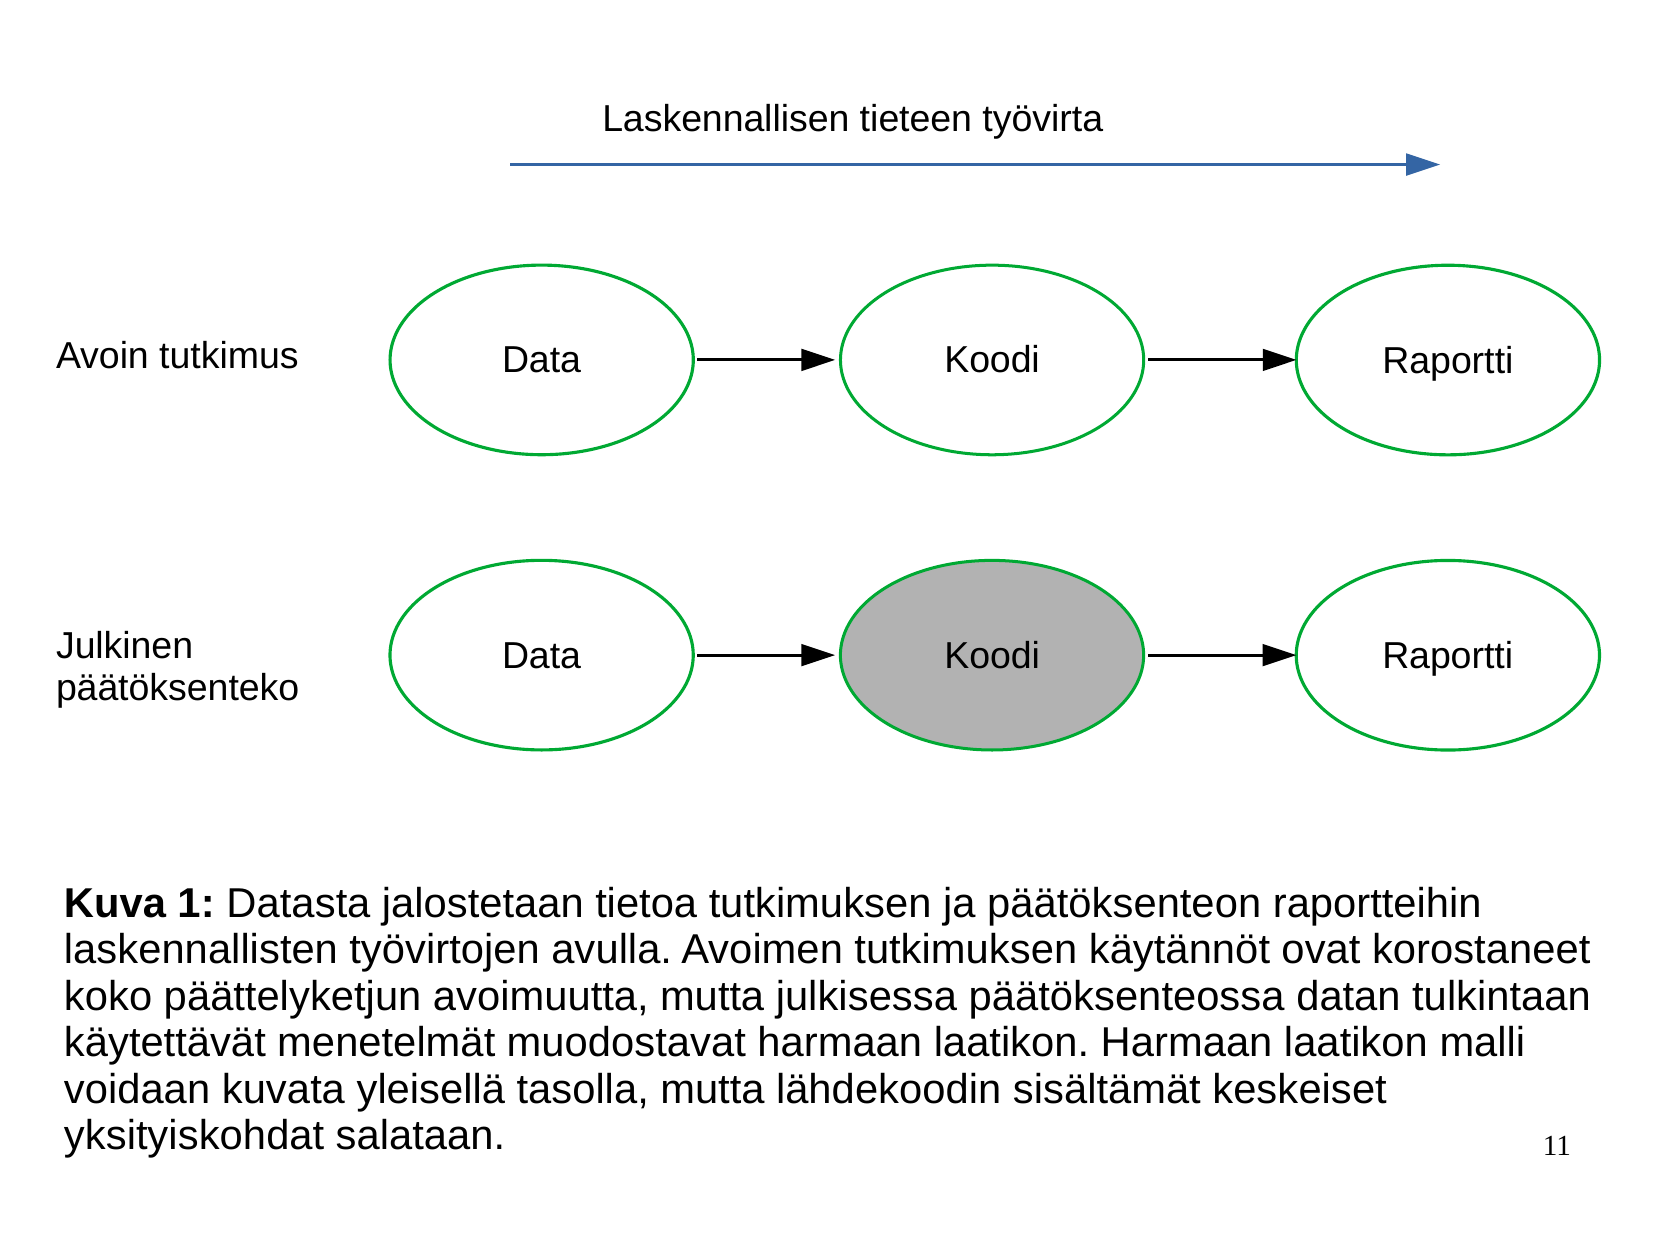

Laskennallisen tieteen työvirta
Data
Koodi
Raportti
Avoin tutkimus
Data
Koodi
Raportti
Julkinen
päätöksenteko
Kuva 1: Datasta jalostetaan tietoa tutkimuksen ja päätöksenteon raportteihin laskennallisten työvirtojen avulla. Avoimen tutkimuksen käytännöt ovat korostaneet koko päättelyketjun avoimuutta, mutta julkisessa päätöksenteossa datan tulkintaan käytettävät menetelmät muodostavat harmaan laatikon. Harmaan laatikon malli voidaan kuvata yleisellä tasolla, mutta lähdekoodin sisältämät keskeiset yksityiskohdat salataan.
11